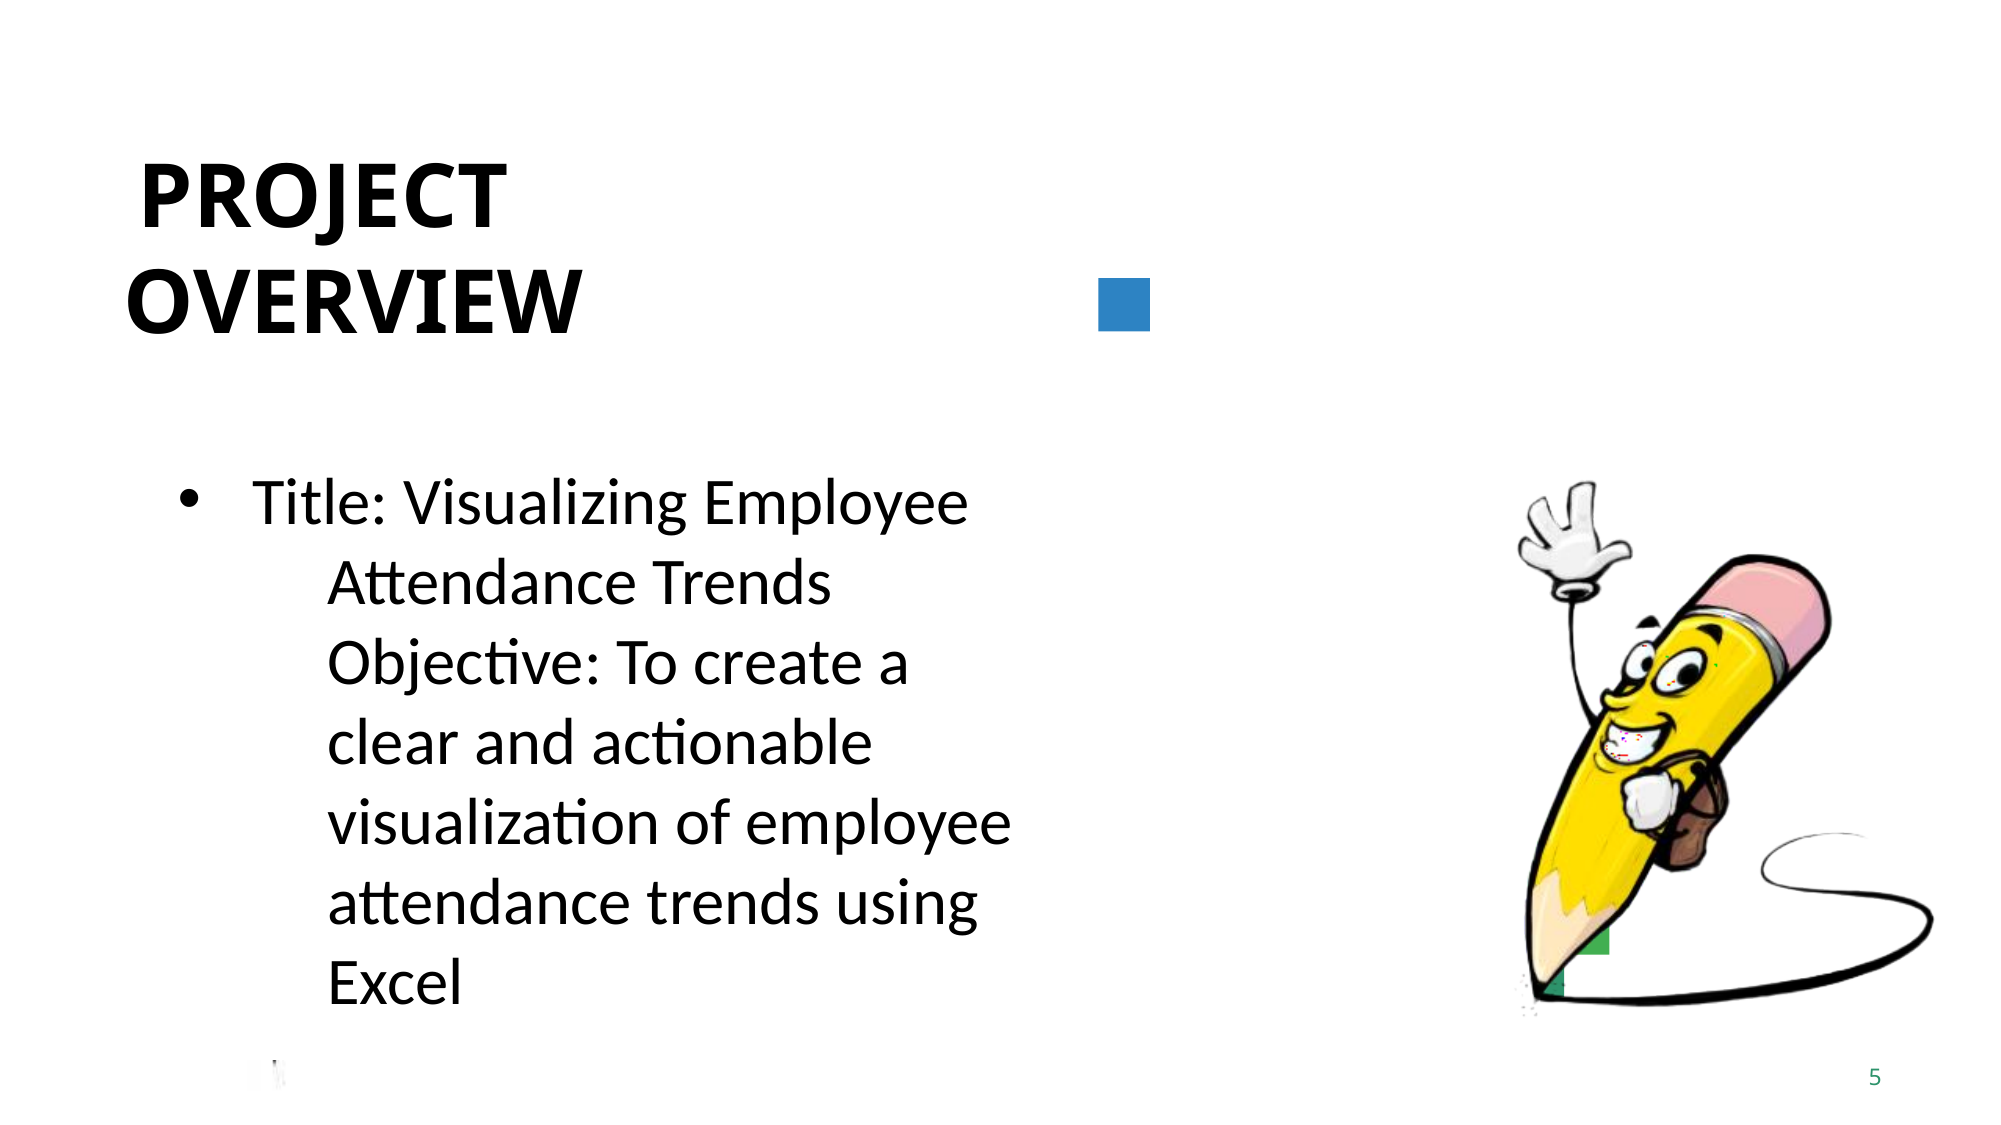

# PROJECT	OVERVIEW
Title: Visualizing Employee Attendance Trends Objective: To create a clear and actionable visualization of employee attendance trends using Excel